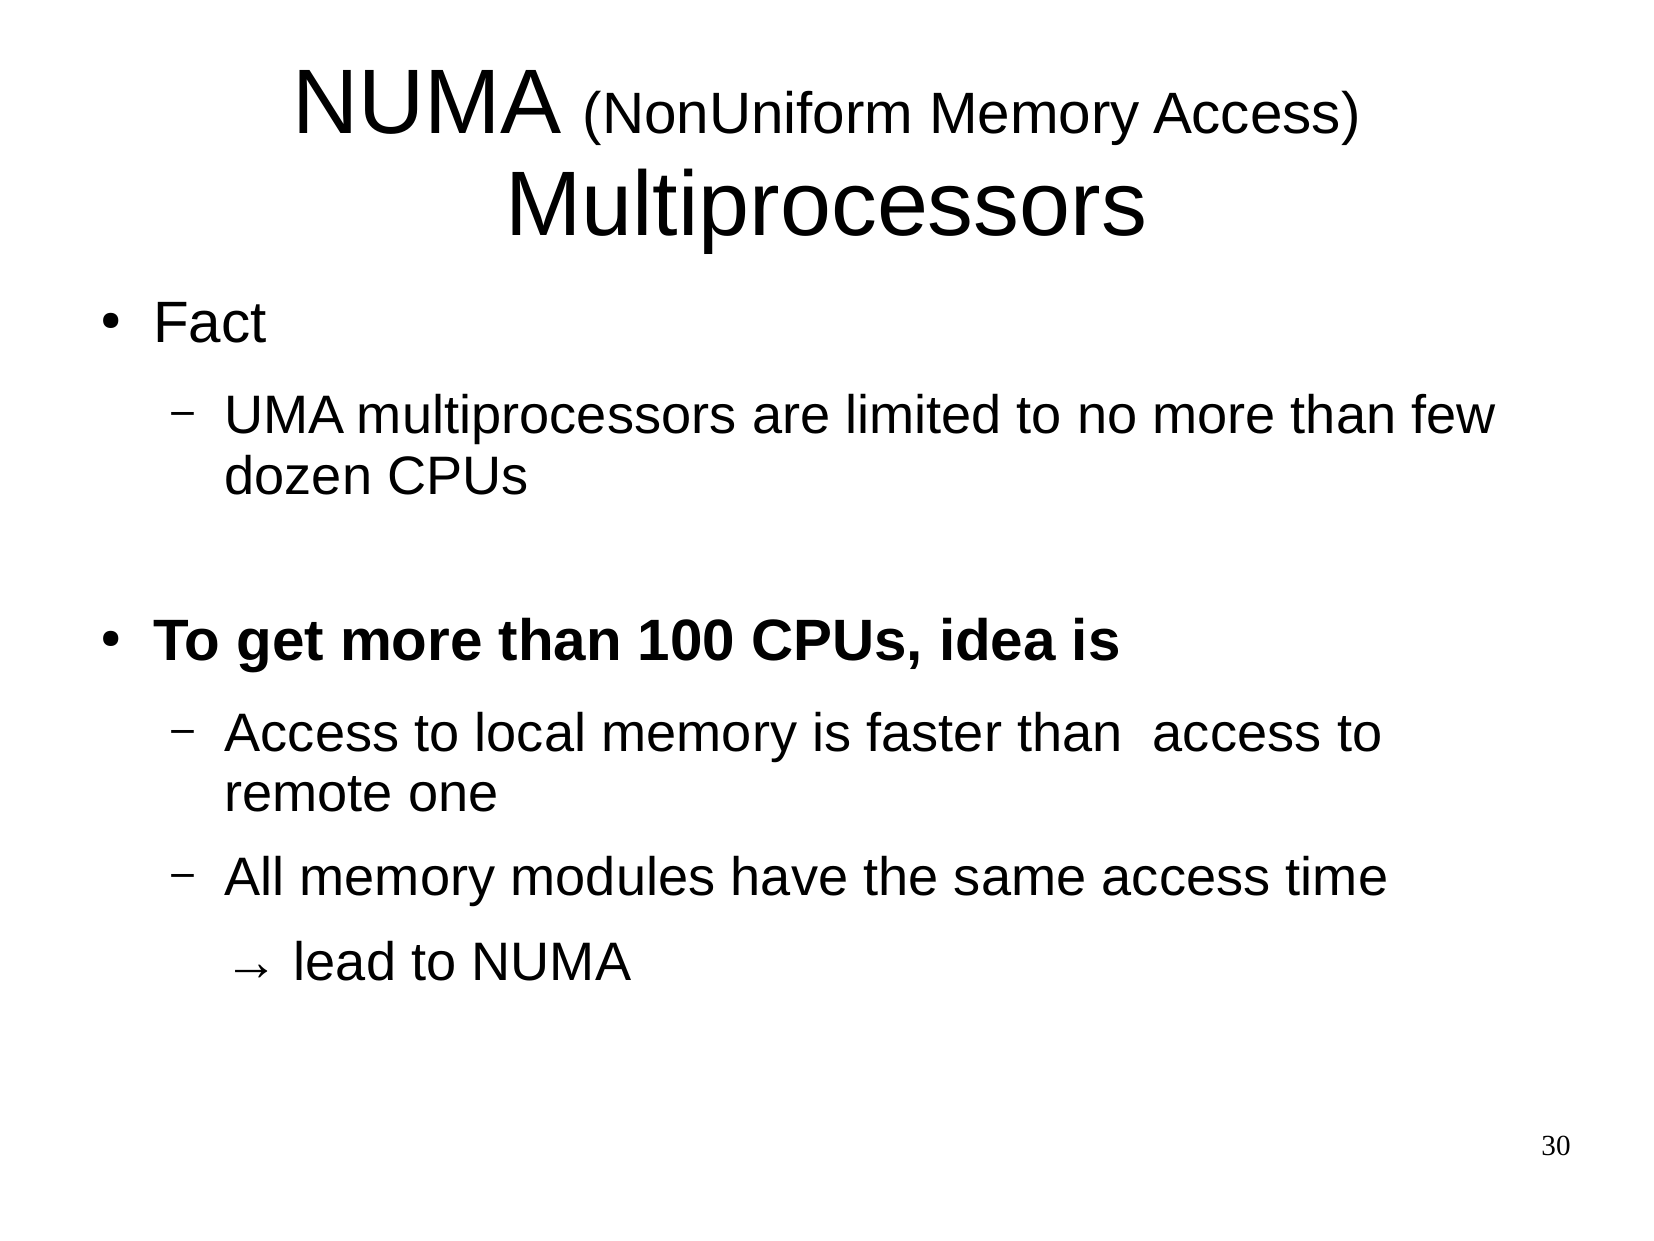

# NUMA (NonUniform Memory Access) Multiprocessors
Fact
UMA multiprocessors are limited to no more than few dozen CPUs
To get more than 100 CPUs, idea is
Access to local memory is faster than access to remote one
All memory modules have the same access time
→ lead to NUMA
30